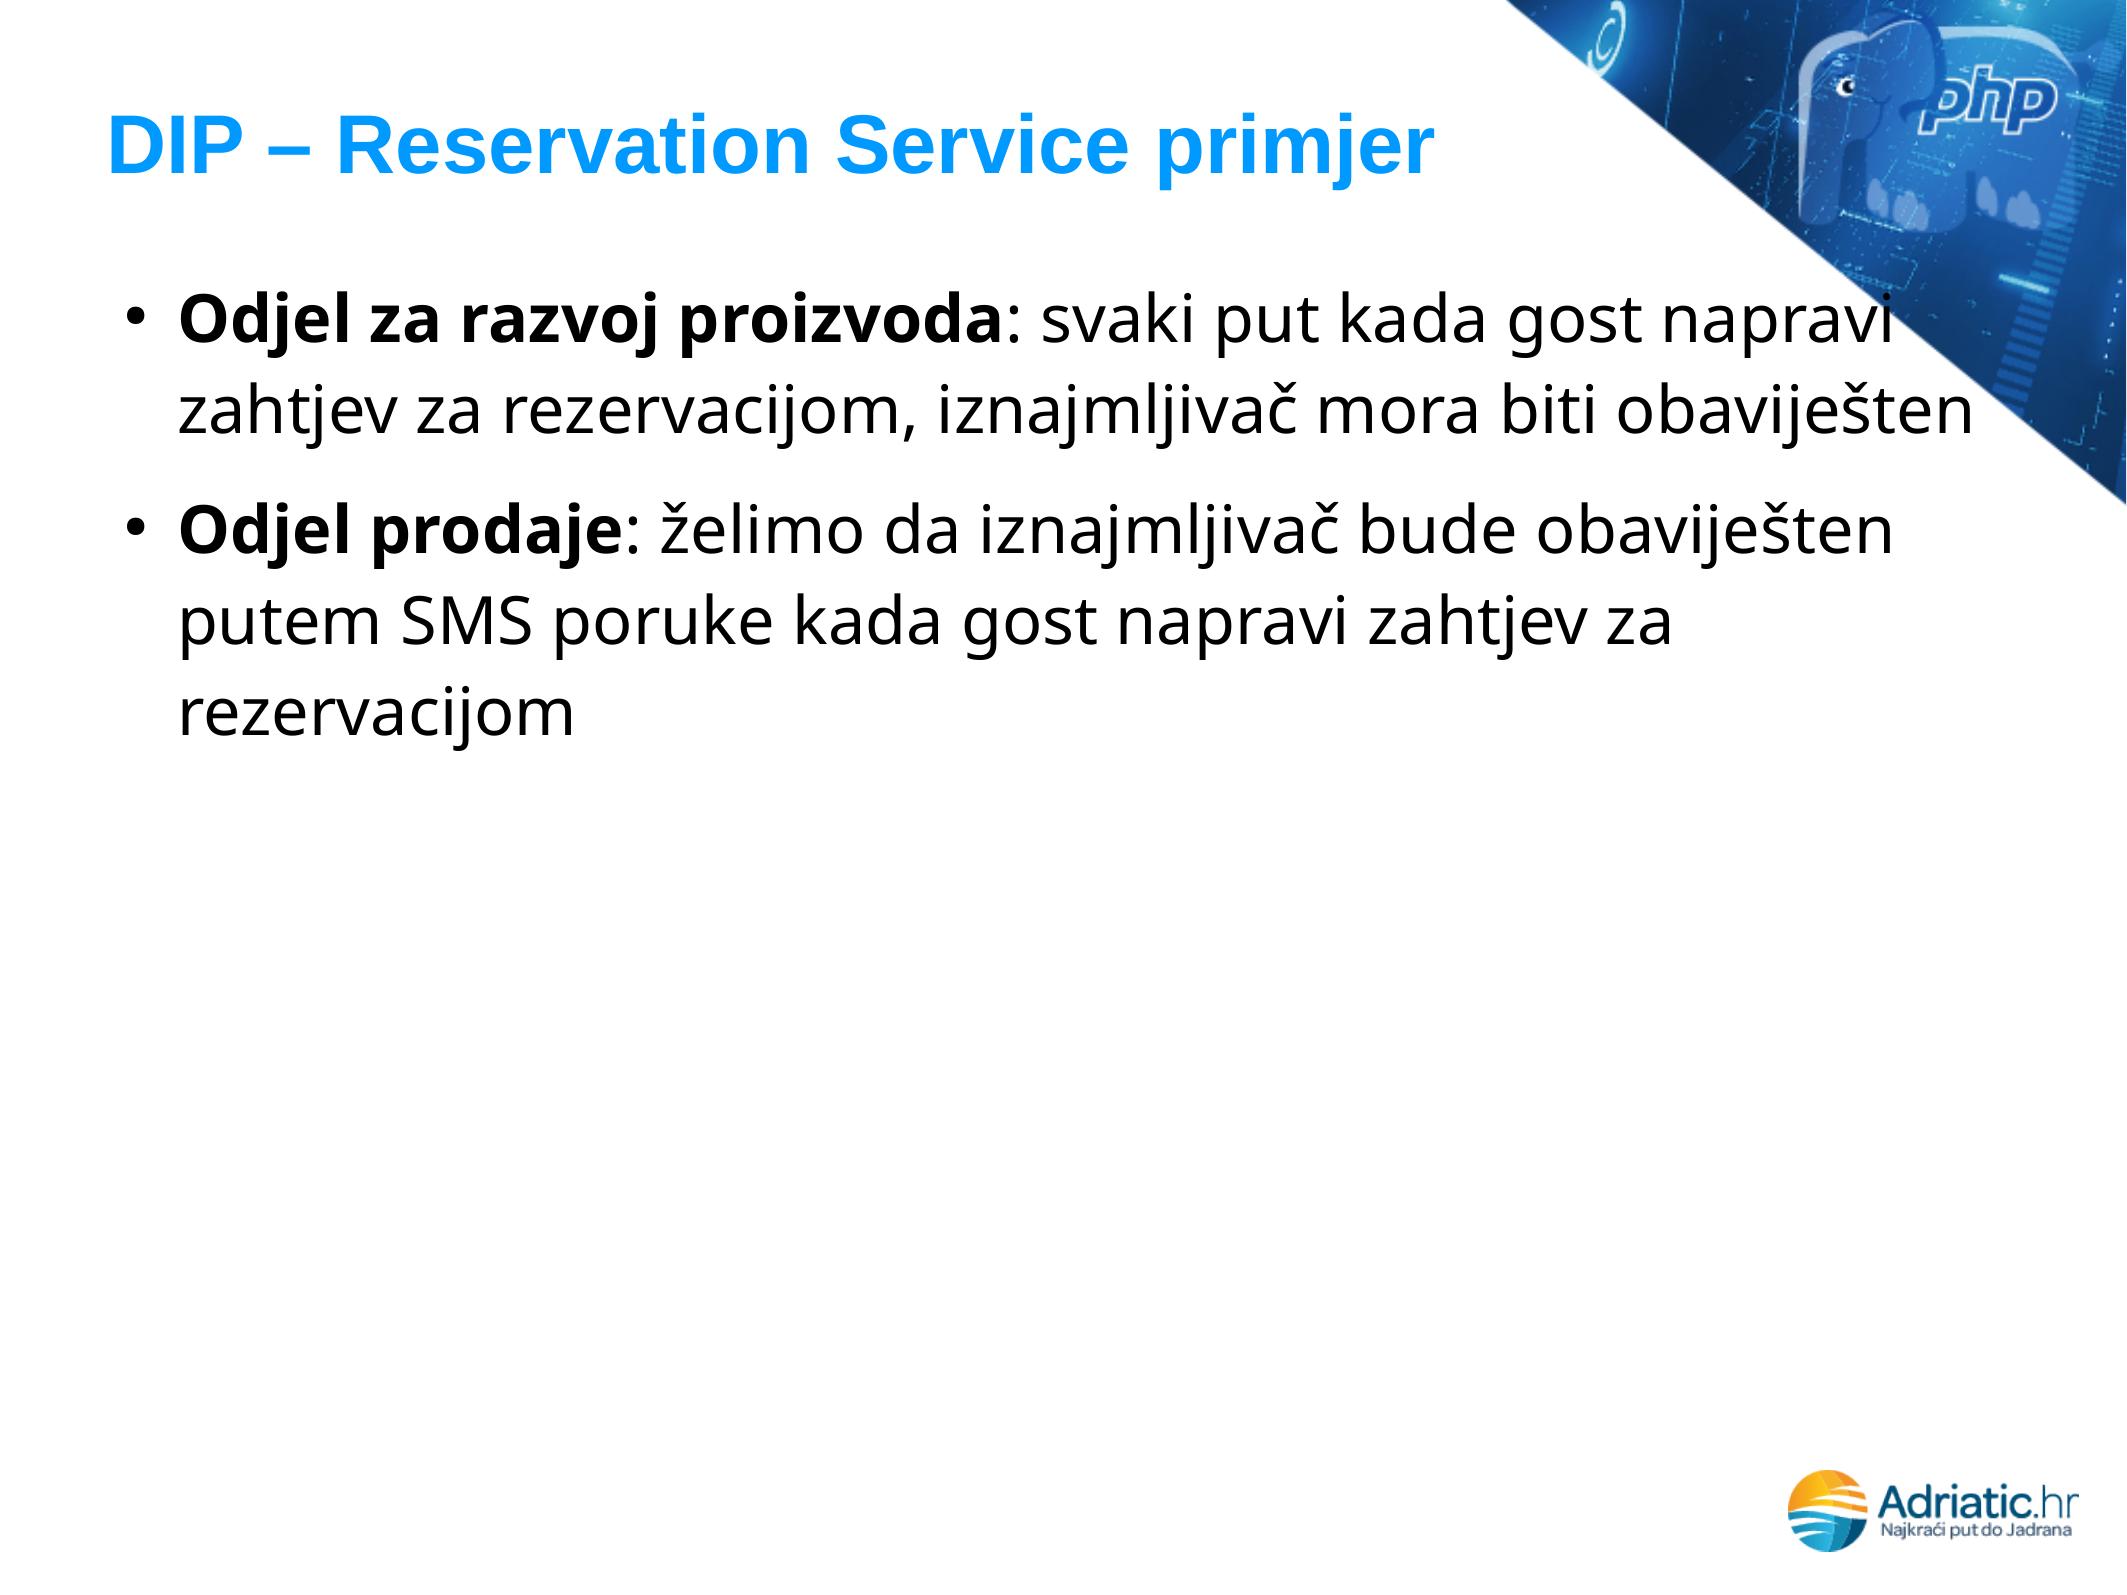

# DIP – Reservation Service primjer
Odjel za razvoj proizvoda: svaki put kada gost napravi zahtjev za rezervacijom, iznajmljivač mora biti obaviješten
Odjel prodaje: želimo da iznajmljivač bude obaviješten putem SMS poruke kada gost napravi zahtjev za rezervacijom